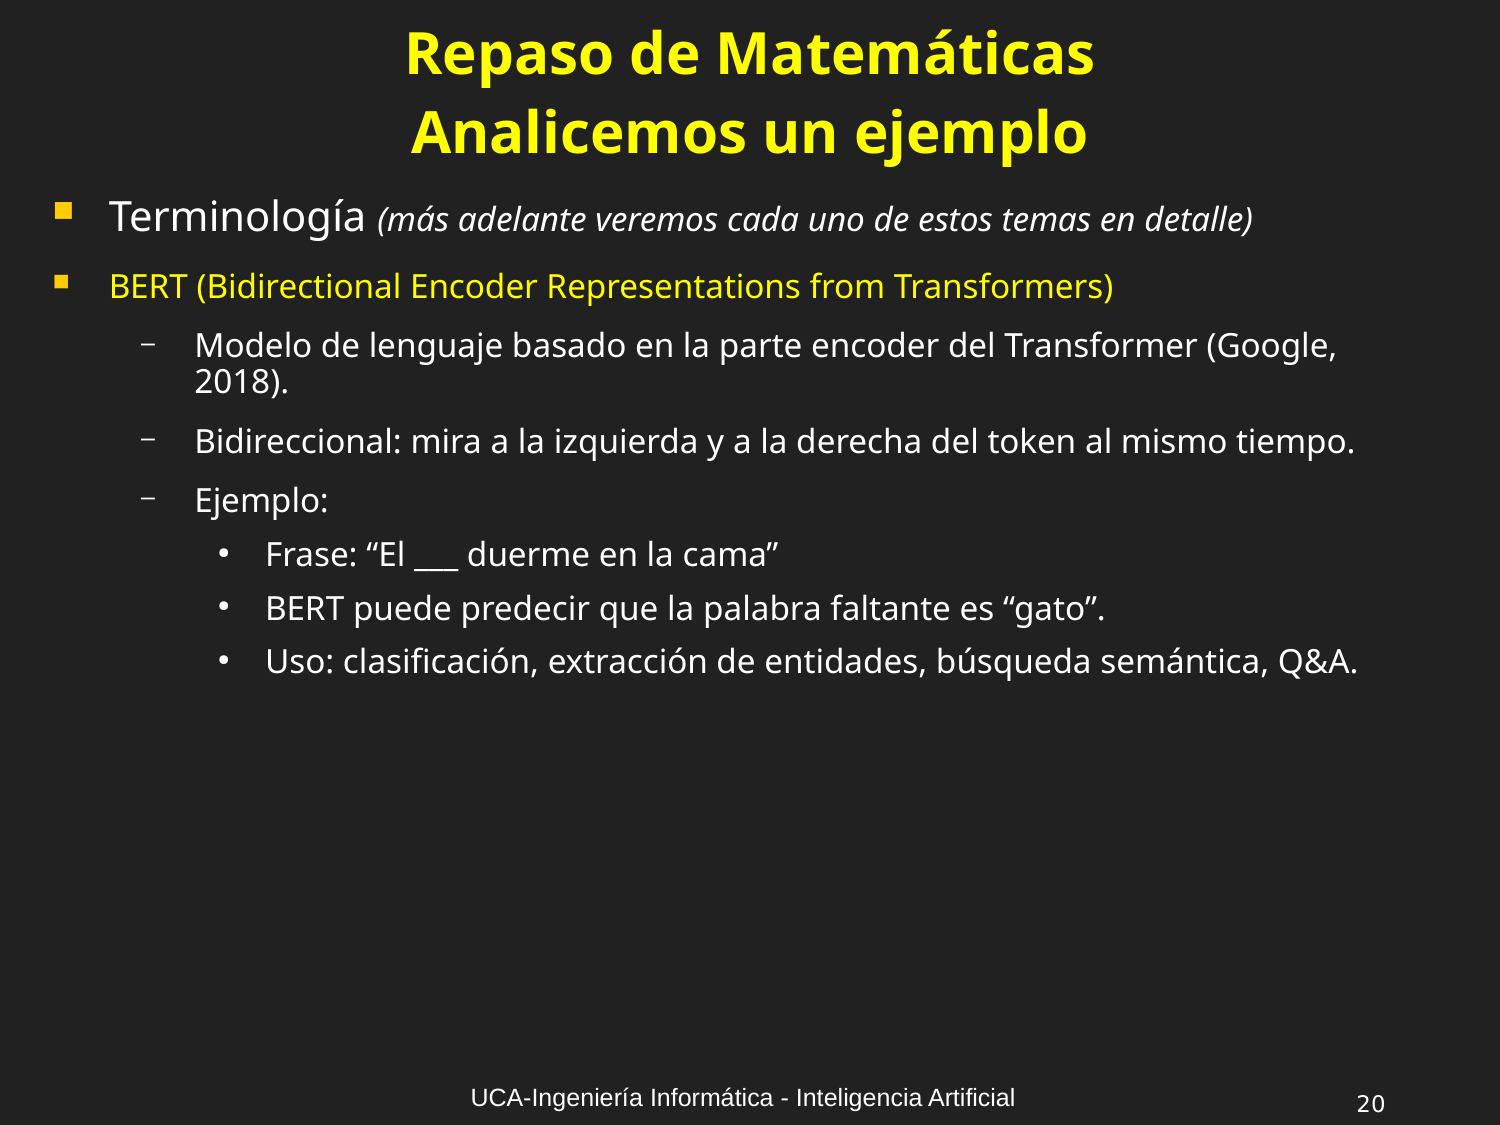

# Repaso de Matemáticas Analicemos un ejemplo
Terminología (más adelante veremos cada uno de estos temas en detalle)
BERT (Bidirectional Encoder Representations from Transformers)
Modelo de lenguaje basado en la parte encoder del Transformer (Google, 2018).
Bidireccional: mira a la izquierda y a la derecha del token al mismo tiempo.
Ejemplo:
Frase: “El ___ duerme en la cama”
BERT puede predecir que la palabra faltante es “gato”.
Uso: clasificación, extracción de entidades, búsqueda semántica, Q&A.